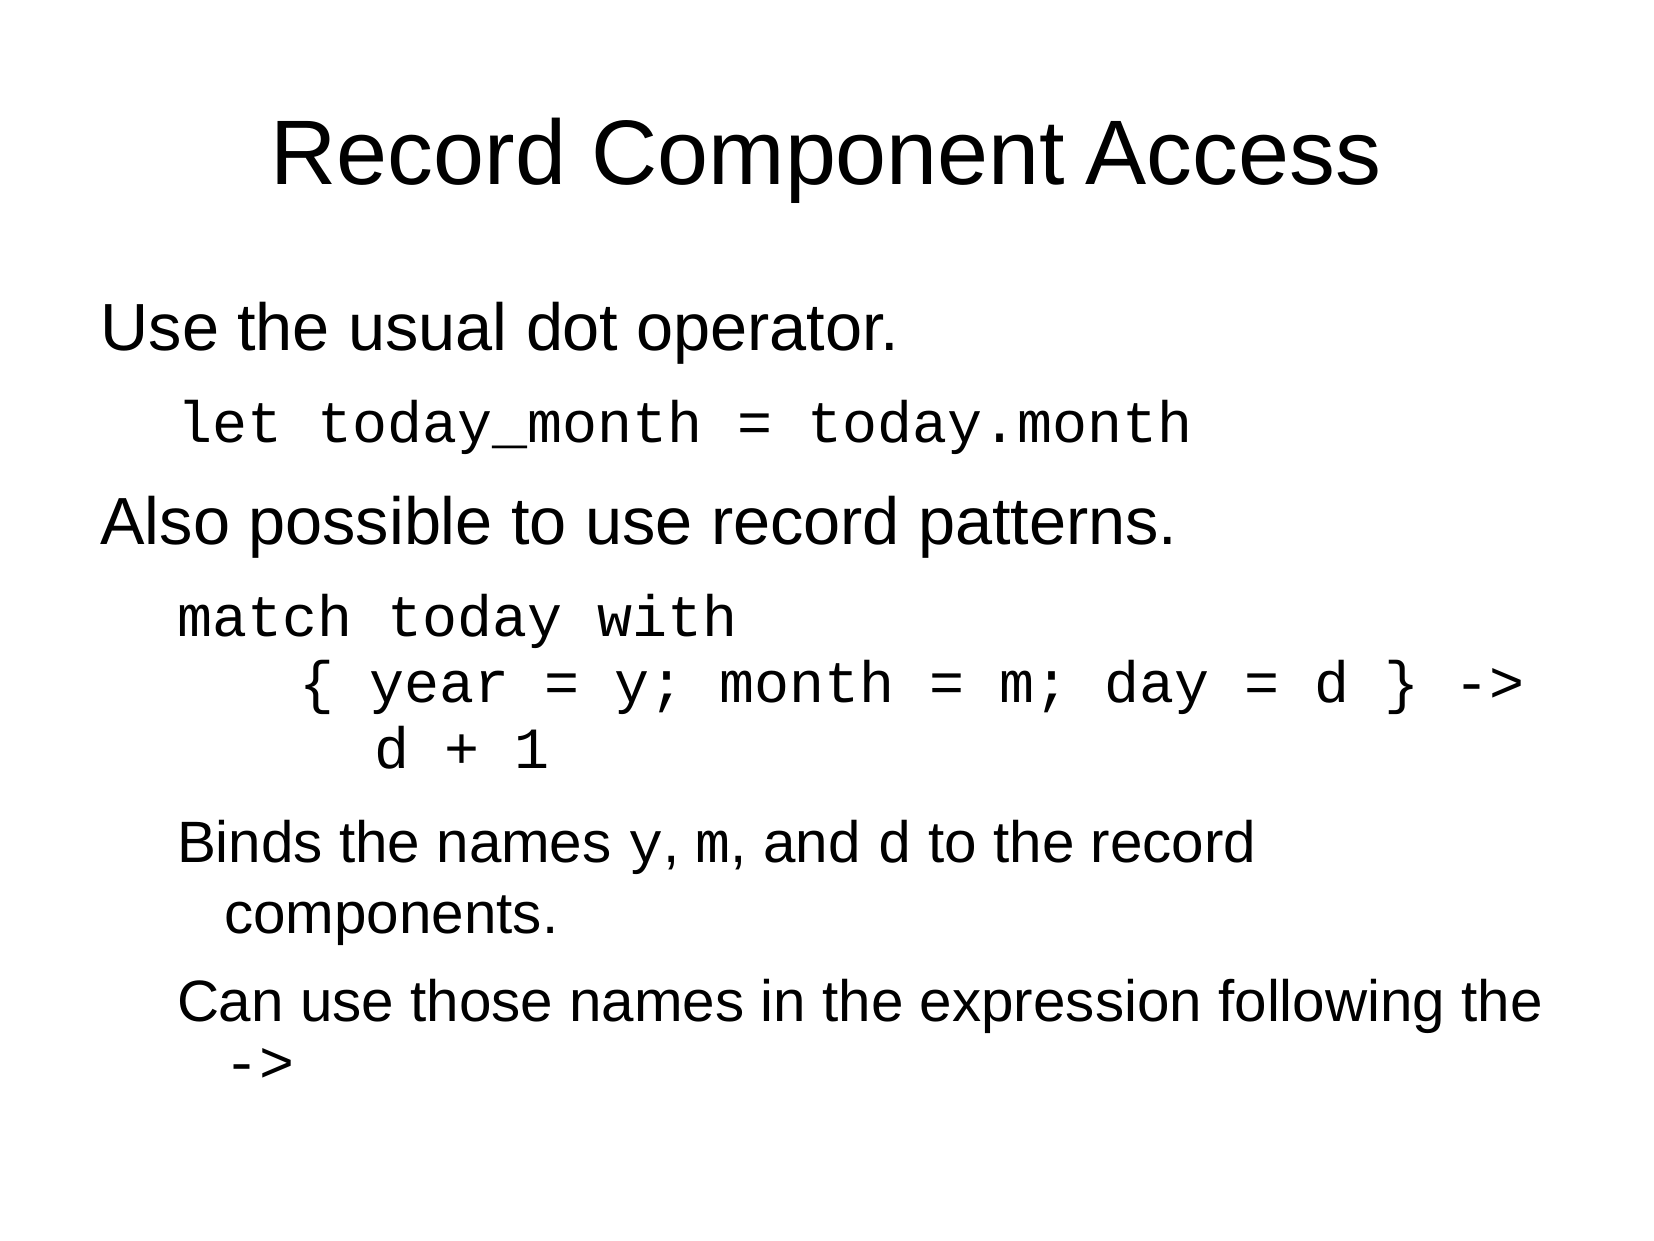

# Record Component Access
Use the usual dot operator.
let today_month = today.month
Also possible to use record patterns.
match today with
	{ year = y; month = m; day = d } ->
		d + 1
Binds the names y, m, and d to the record components.
Can use those names in the expression following the ->